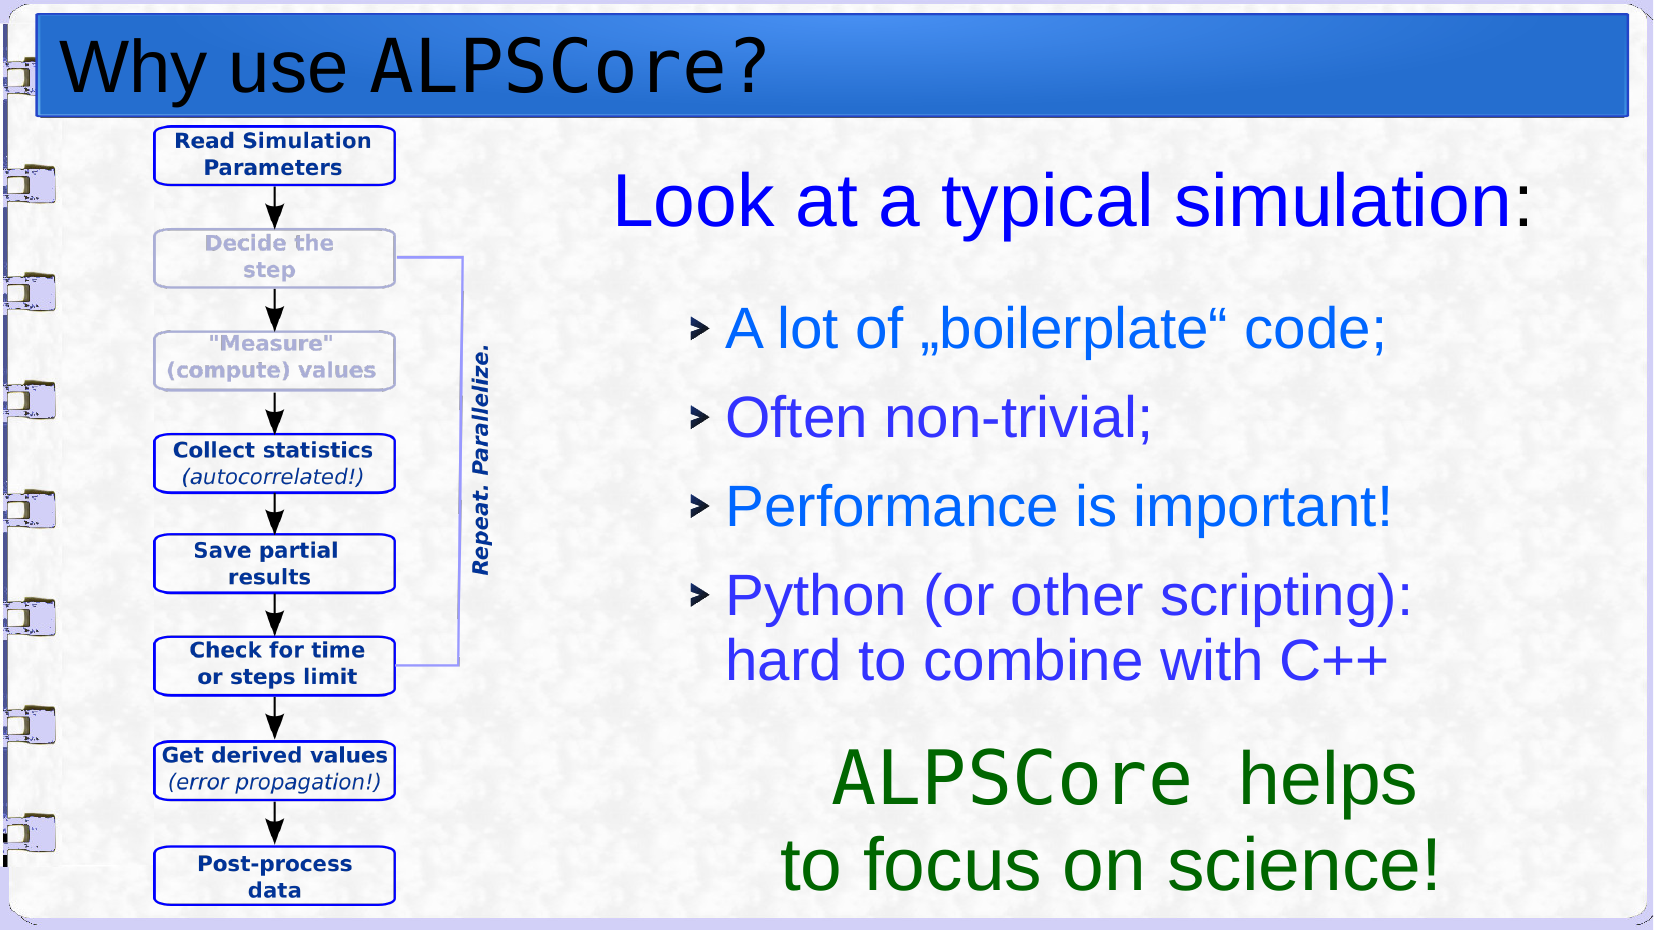

# Why use ALPSCore?
Look at a typical simulation:
A lot of „boilerplate“ code;
Often non-trivial;
Performance is important!
Python (or other scripting):
hard to combine with C++
ALPSCore helps
to focus on science!